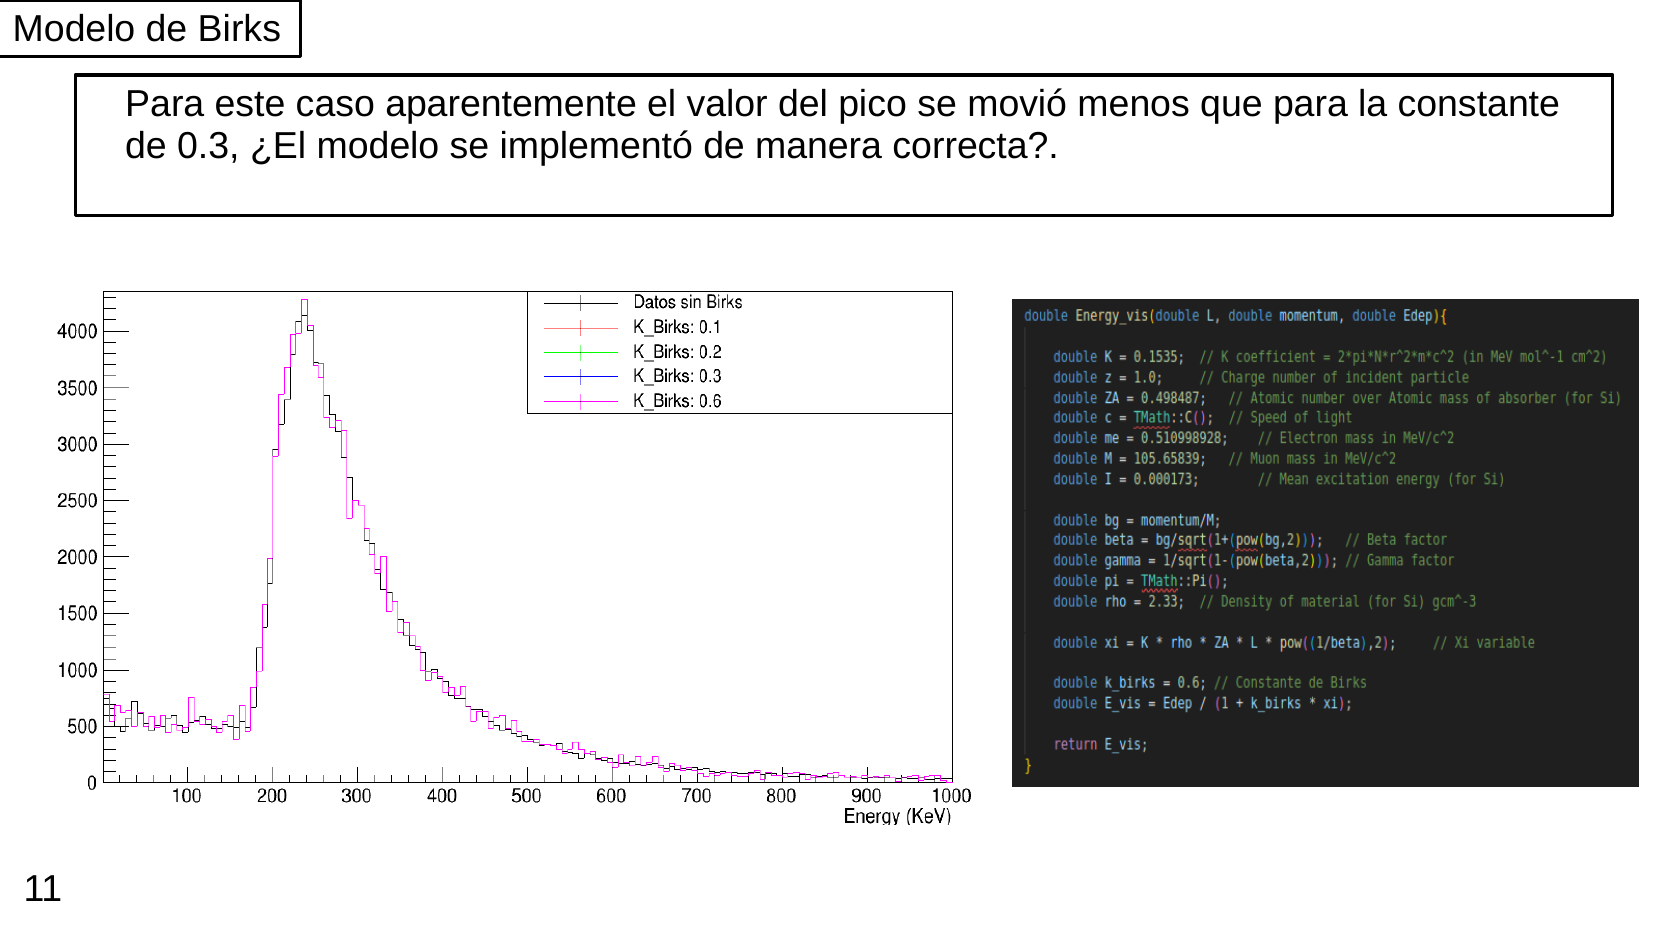

Modelo de Birks
Para este caso aparentemente el valor del pico se movió menos que para la constante de 0.3, ¿El modelo se implementó de manera correcta?.